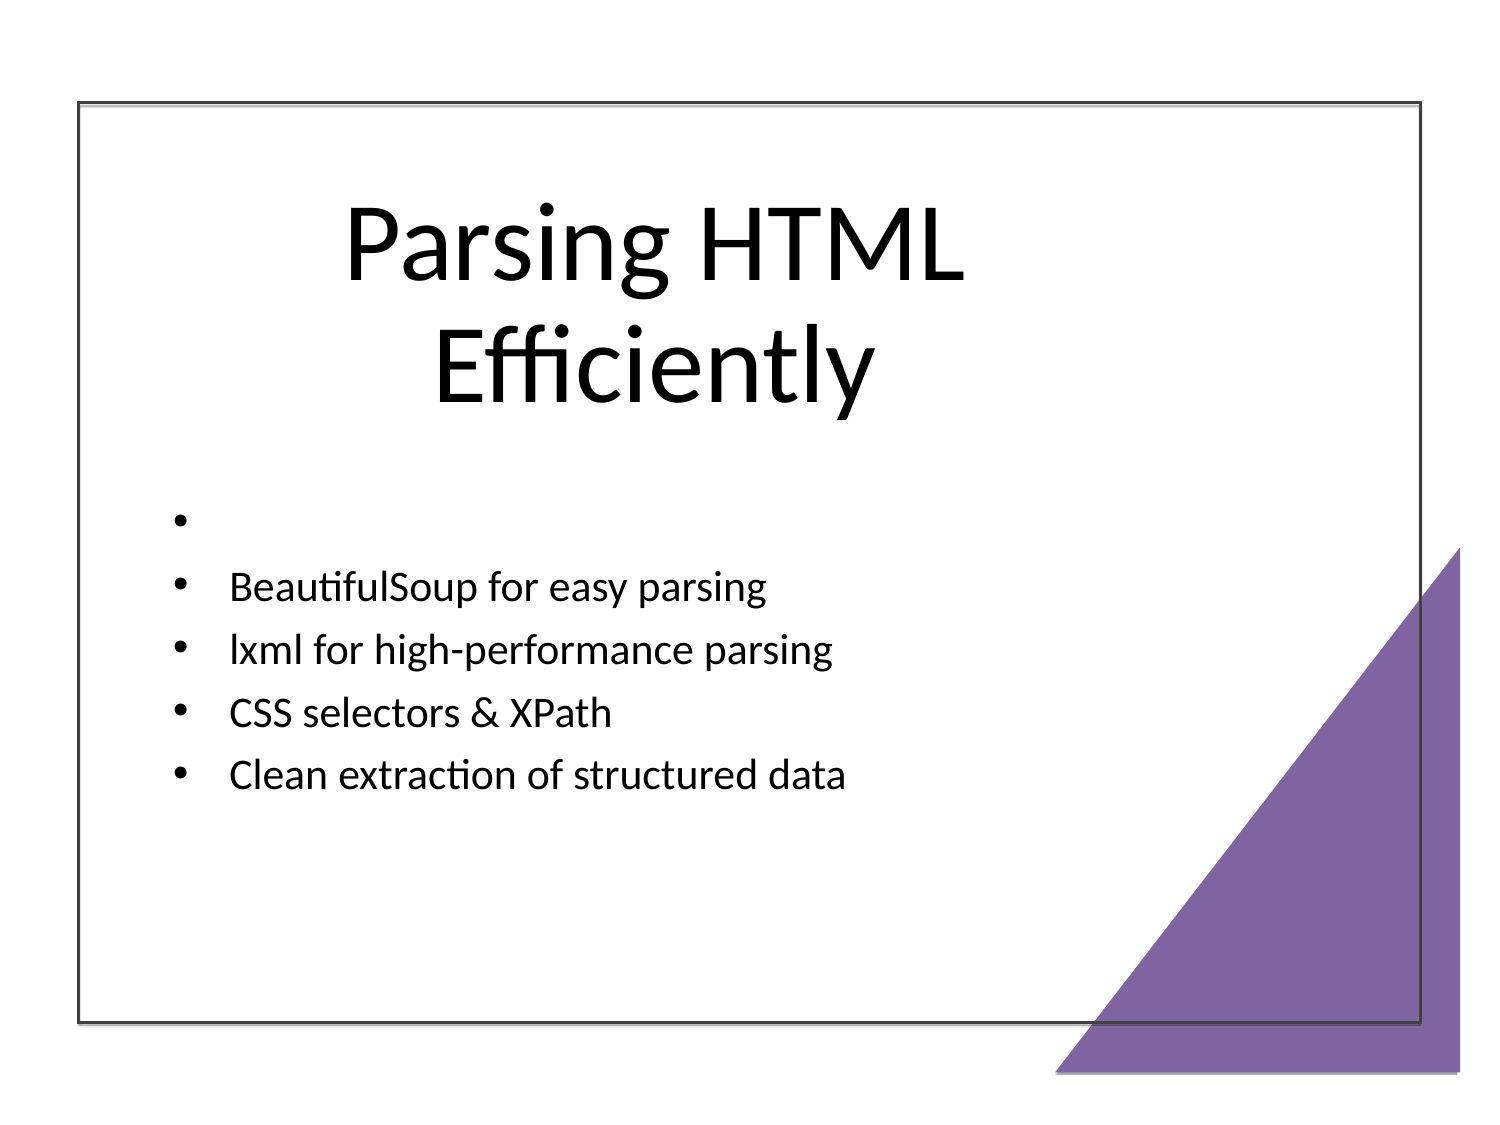

# Parsing HTML Efficiently
BeautifulSoup for easy parsing
lxml for high-performance parsing
CSS selectors & XPath
Clean extraction of structured data